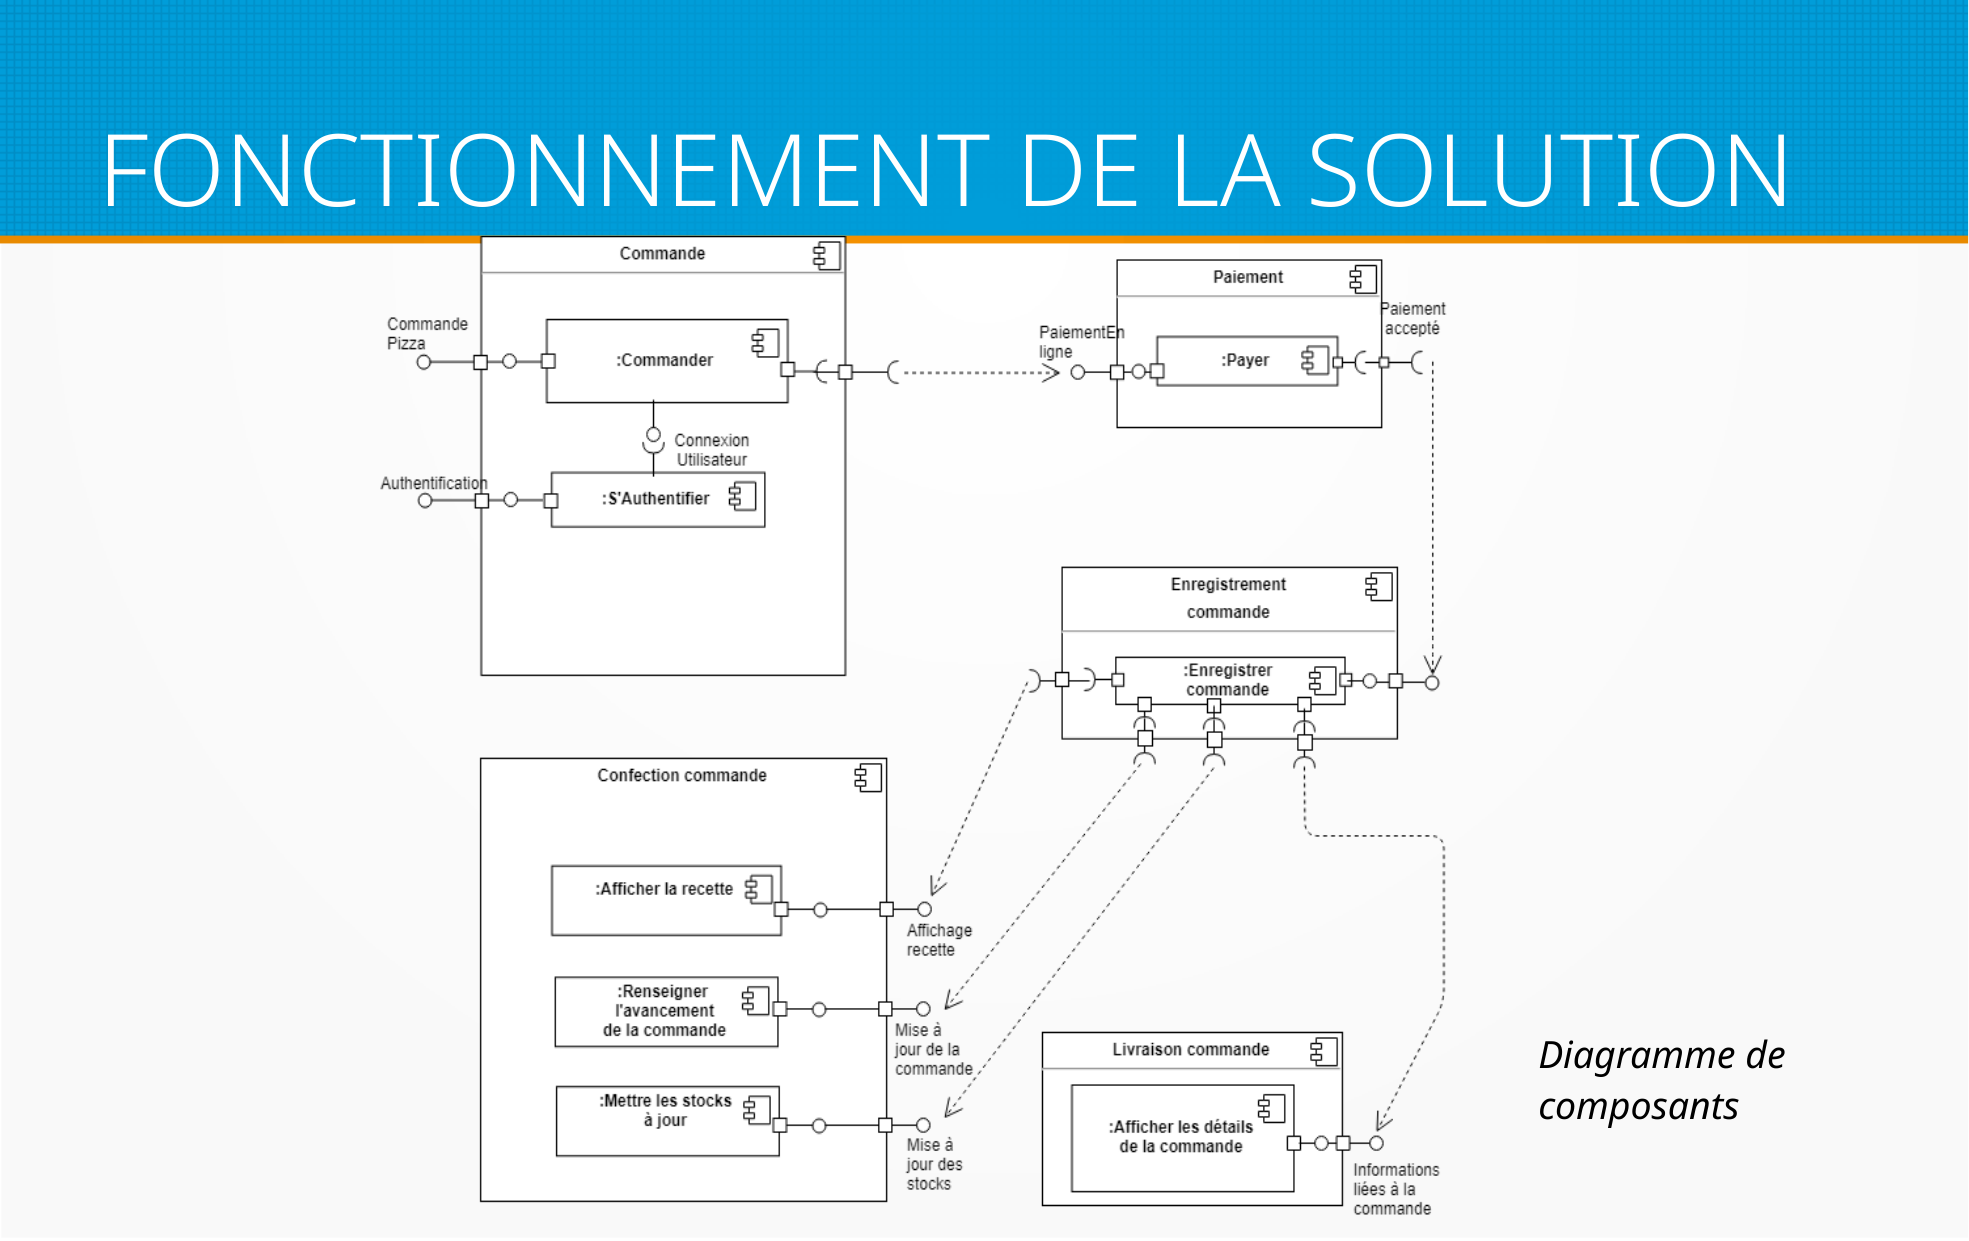

FONCTIONNEMENT DE LA SOLUTION
Diagramme de composants